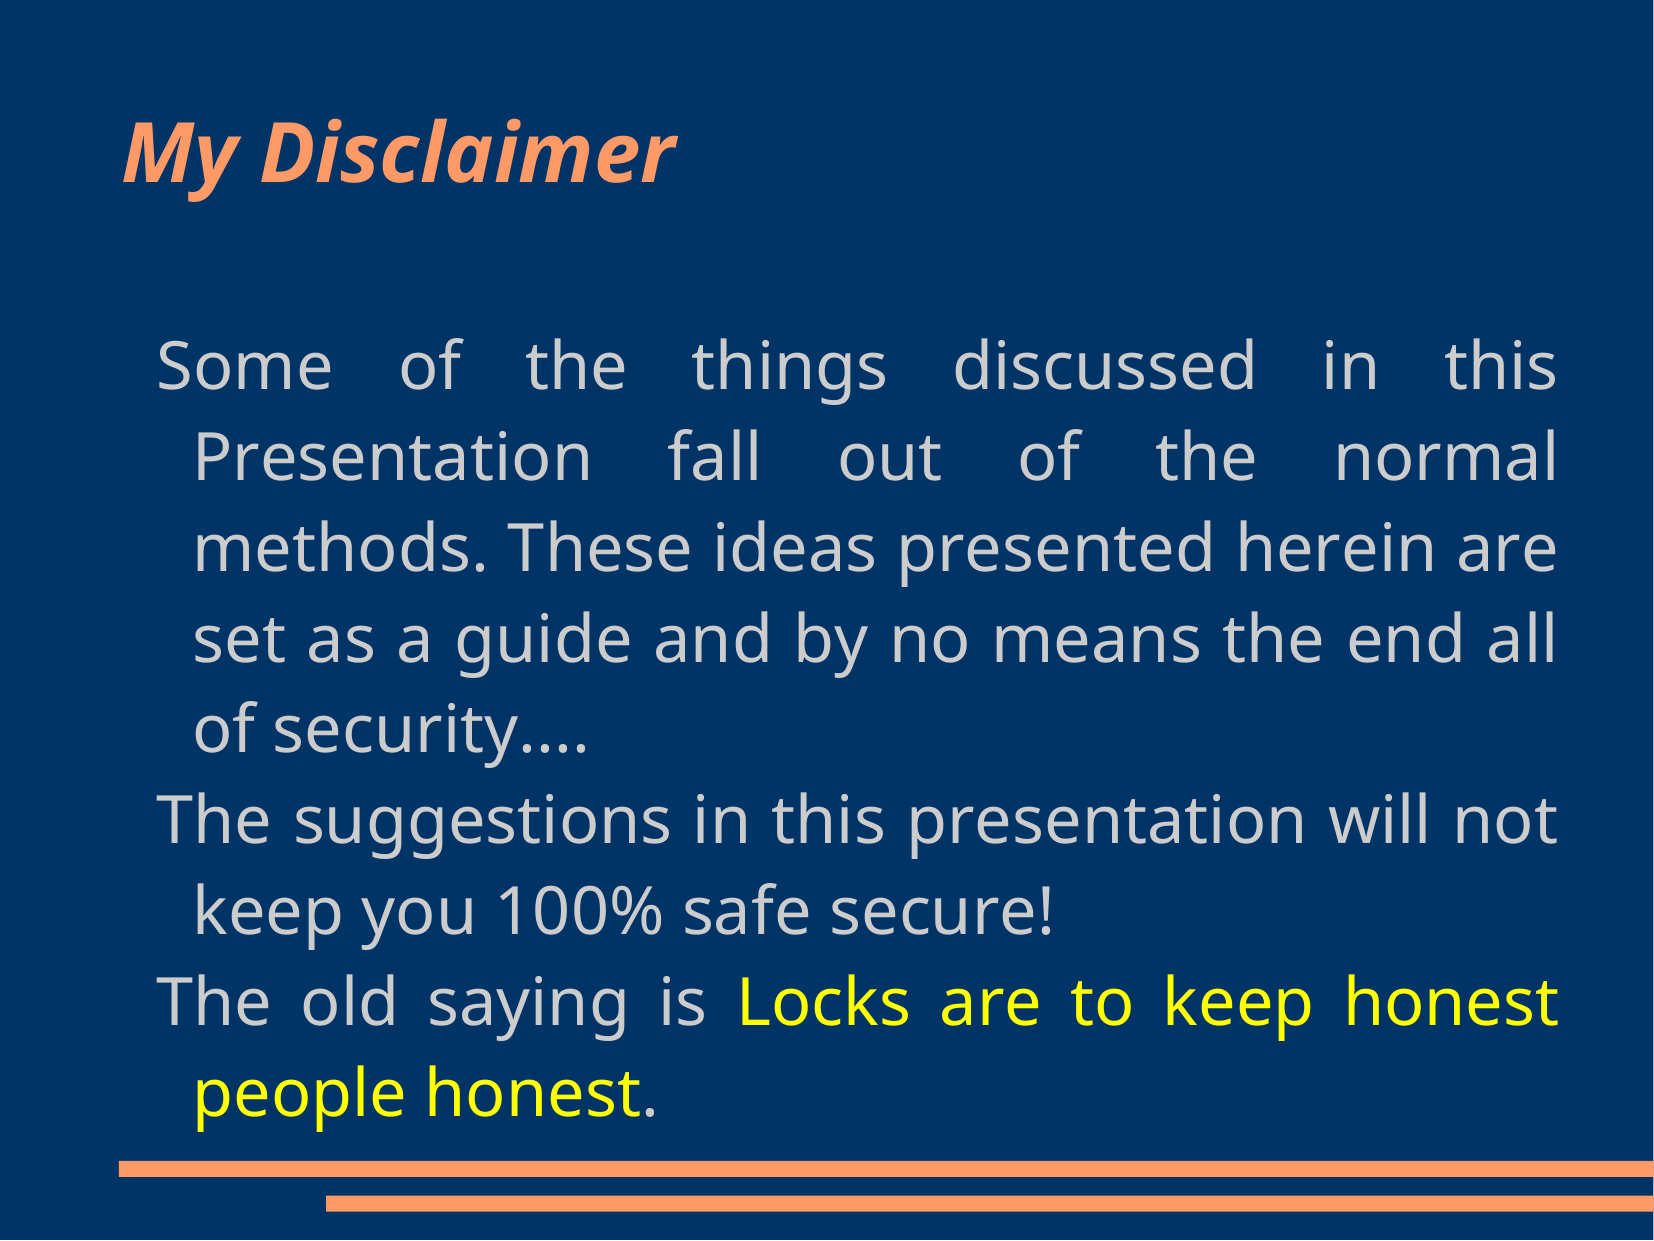

# My Disclaimer
Some of the things discussed in this Presentation fall out of the normal methods. These ideas presented herein are set as a guide and by no means the end all of security....
The suggestions in this presentation will not keep you 100% safe secure!
The old saying is Locks are to keep honest people honest.